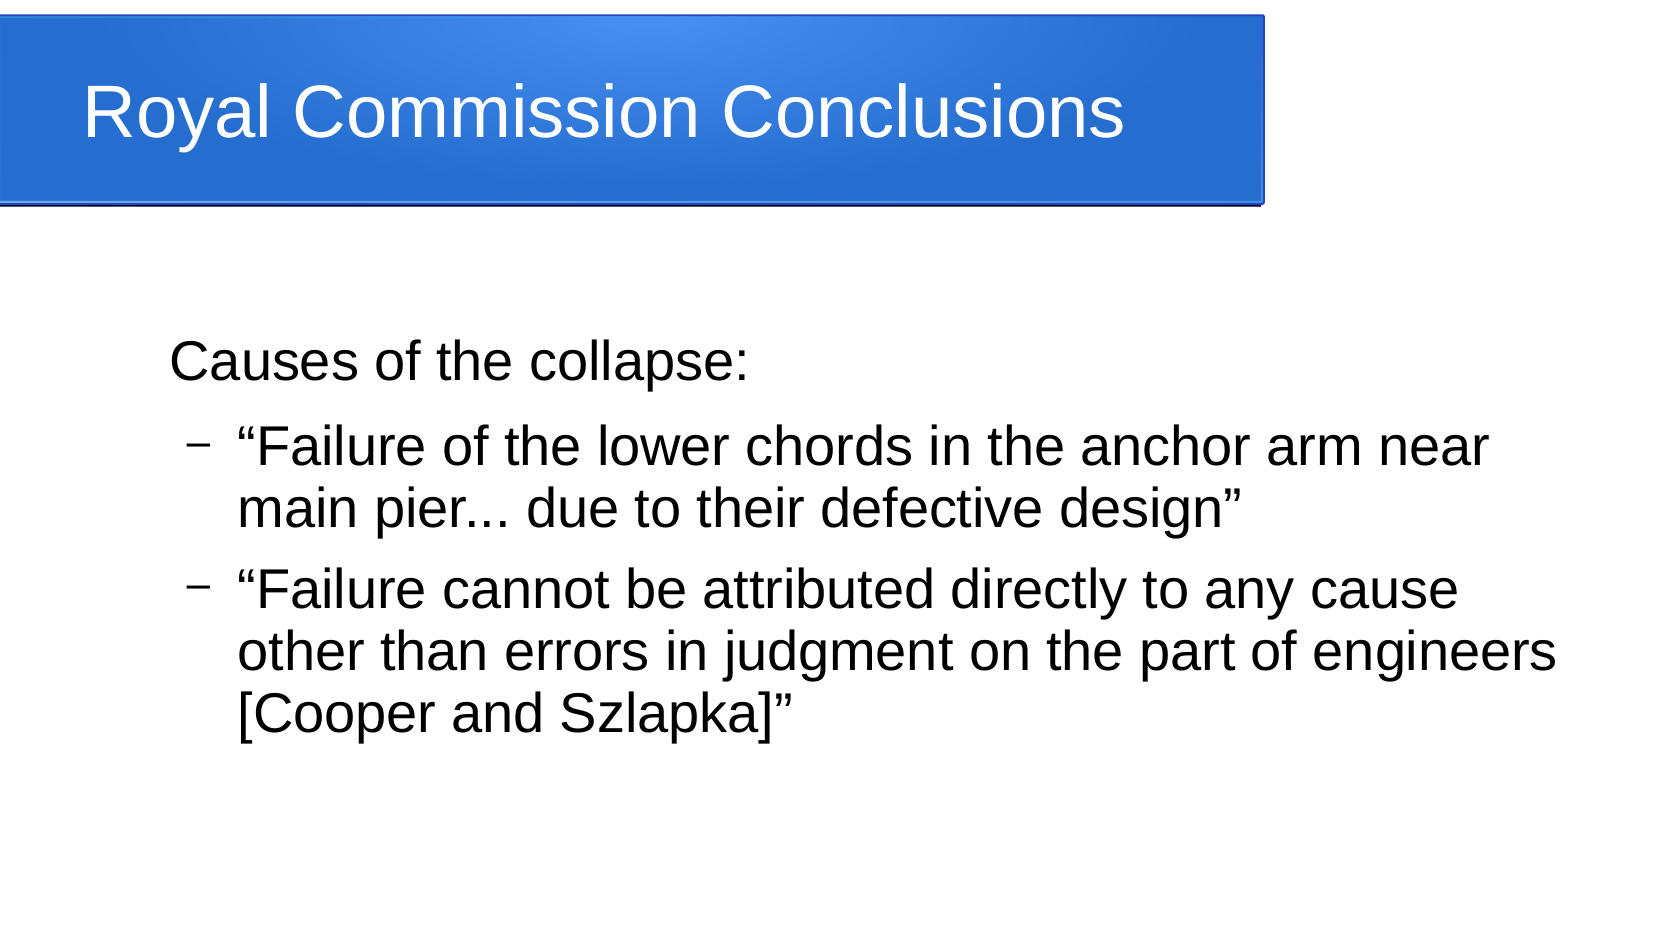

# Royal Commission Conclusions
Causes of the collapse:
“Failure of the lower chords in the anchor arm near main pier... due to their defective design”
“Failure cannot be attributed directly to any cause other than errors in judgment on the part of engineers [Cooper and Szlapka]”